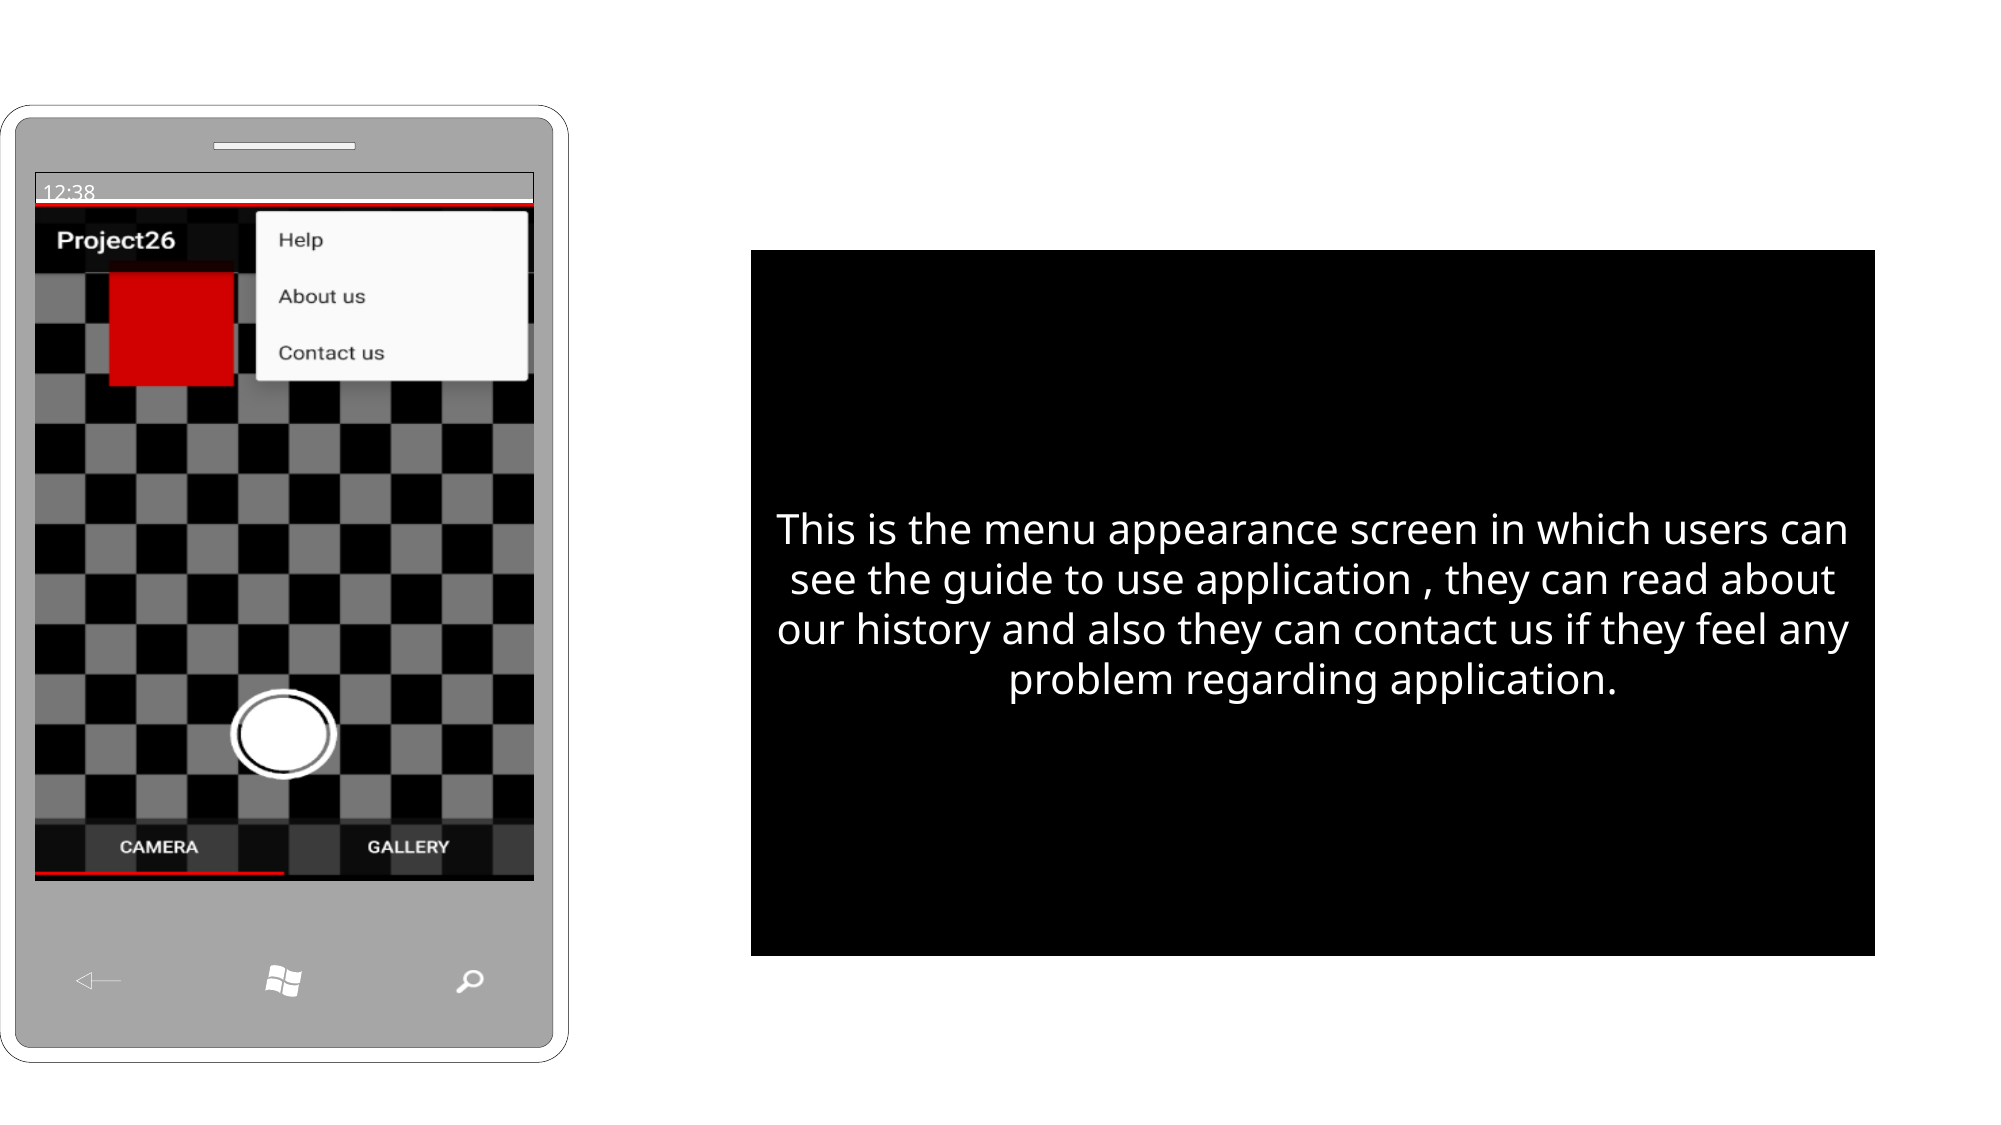

12:38
This is the menu appearance screen in which users can see the guide to use application , they can read about our history and also they can contact us if they feel any problem regarding application.